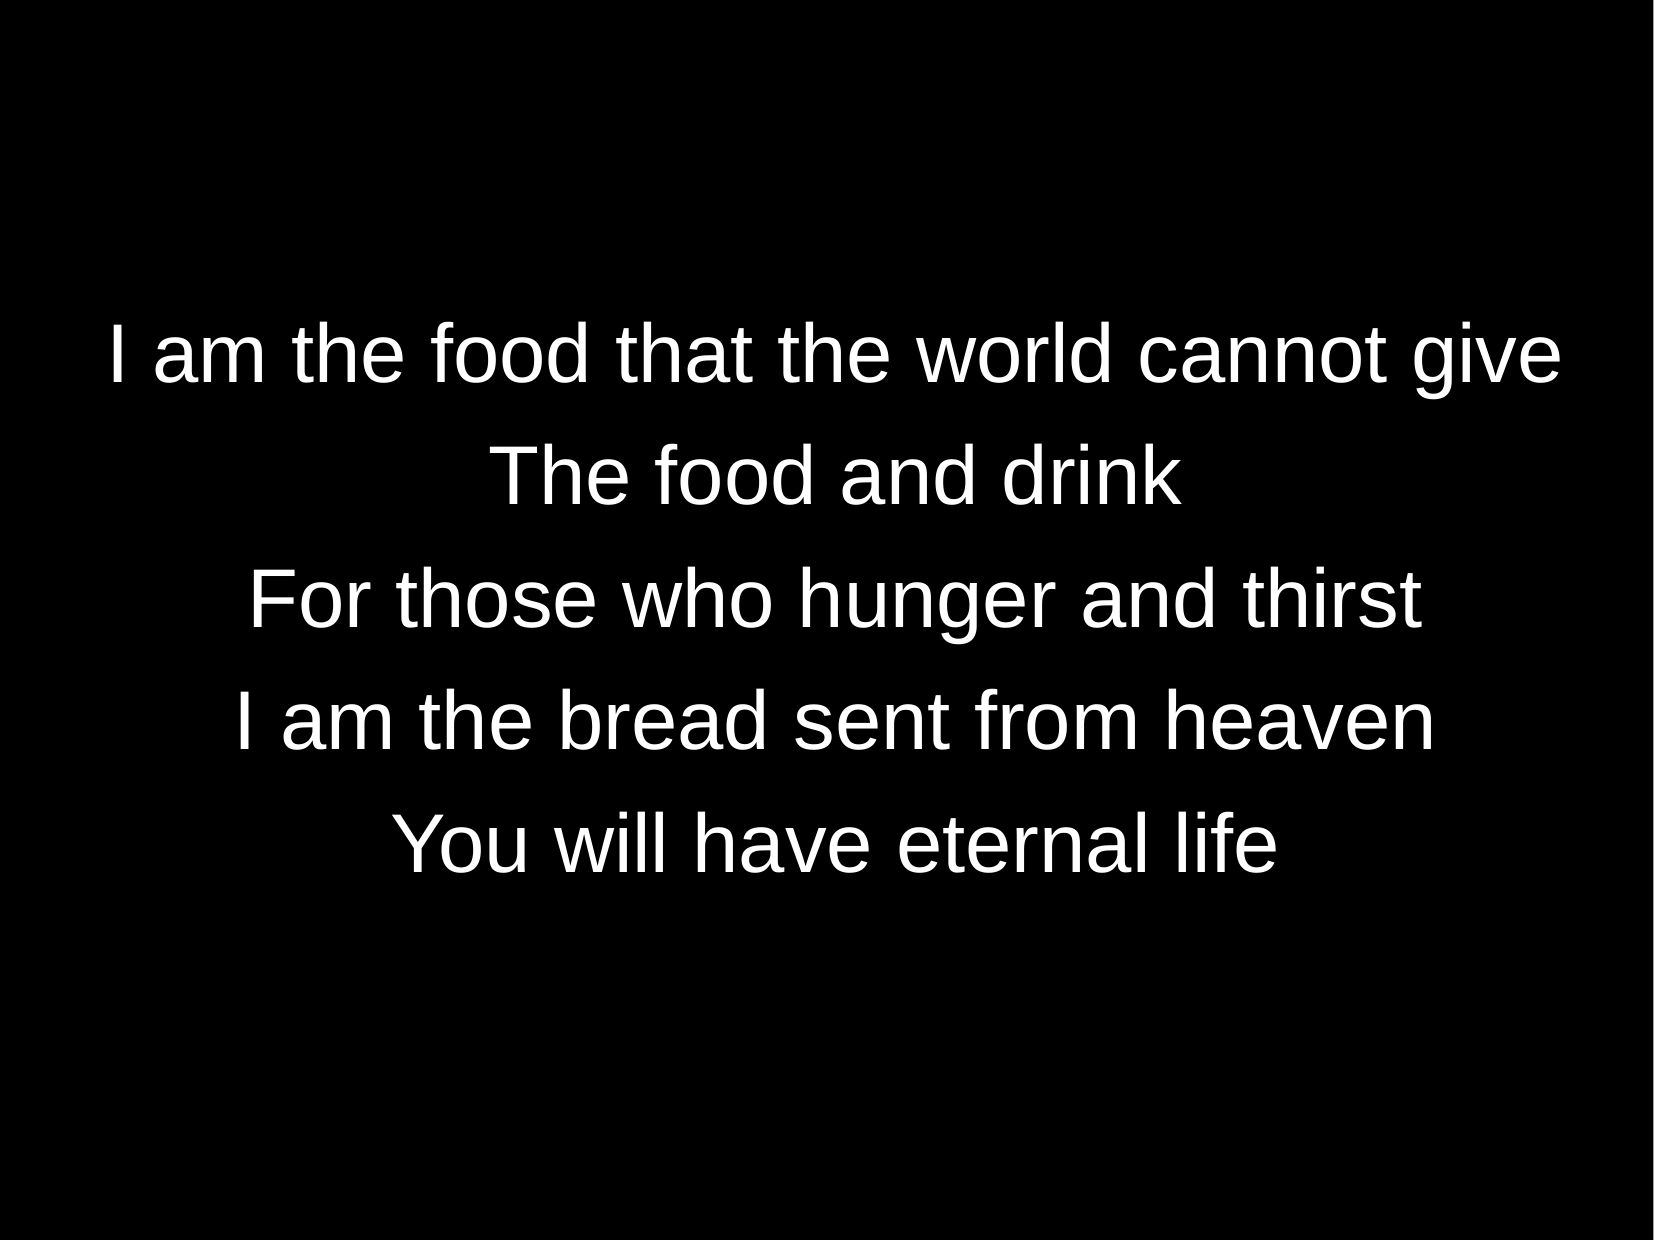

#
I am the food that the world cannot give
The food and drink
For those who hunger and thirst
I am the bread sent from heaven
You will have eternal life